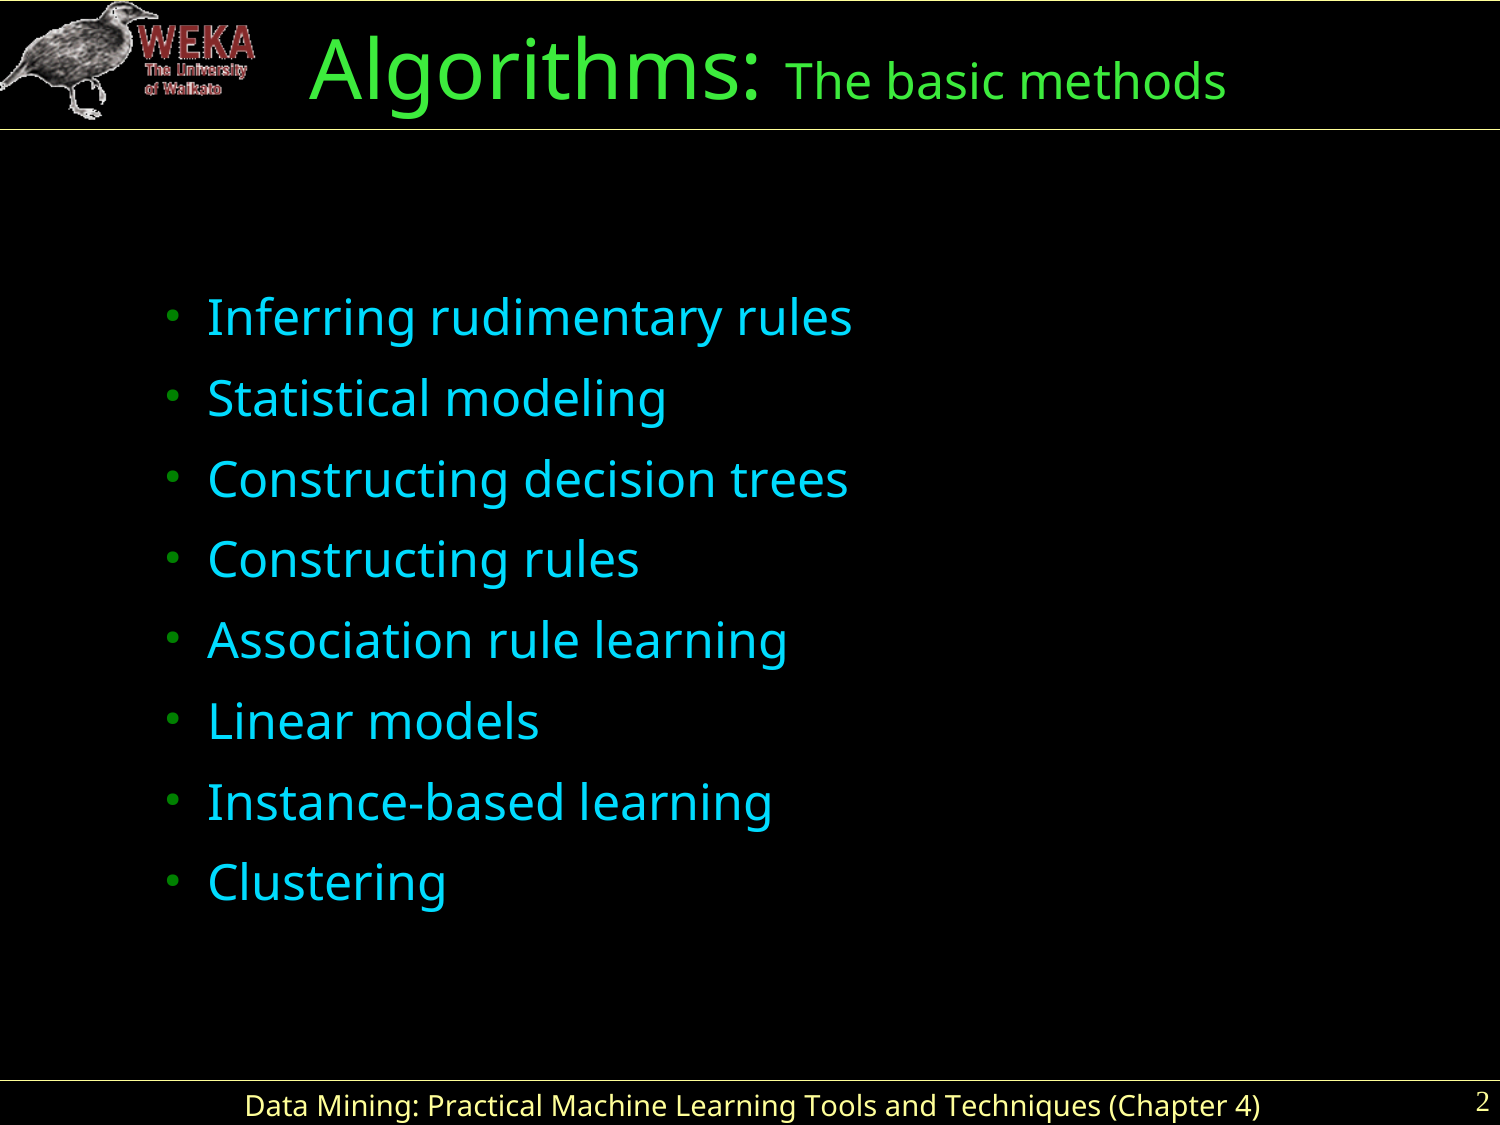

# Algorithms: The basic methods
Inferring rudimentary rules
Statistical modeling
Constructing decision trees
Constructing rules
Association rule learning
Linear models
Instance-based learning
Clustering
Data Mining: Practical Machine Learning Tools and Techniques (Chapter 4)
2